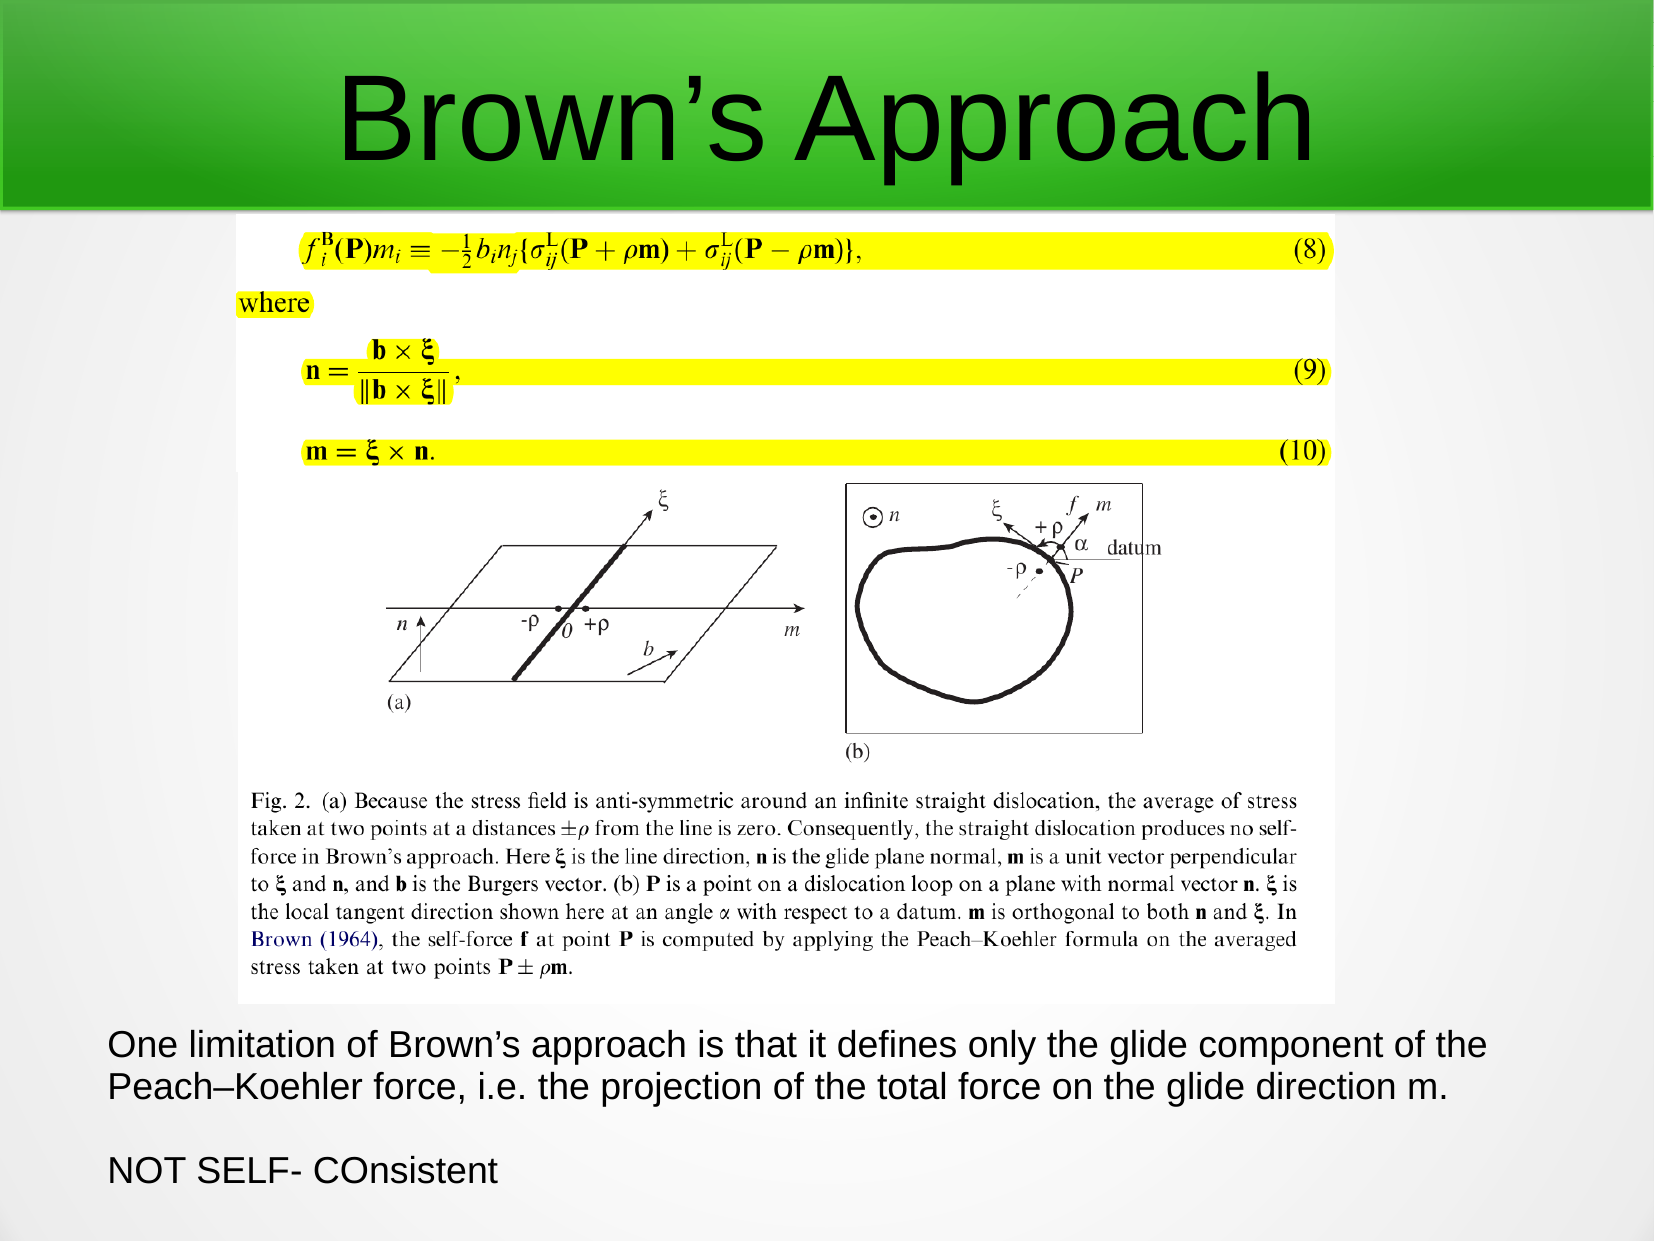

# Brown’s Approach
One limitation of Brown’s approach is that it defines only the glide component of the
Peach–Koehler force, i.e. the projection of the total force on the glide direction m.
NOT SELF- COnsistent